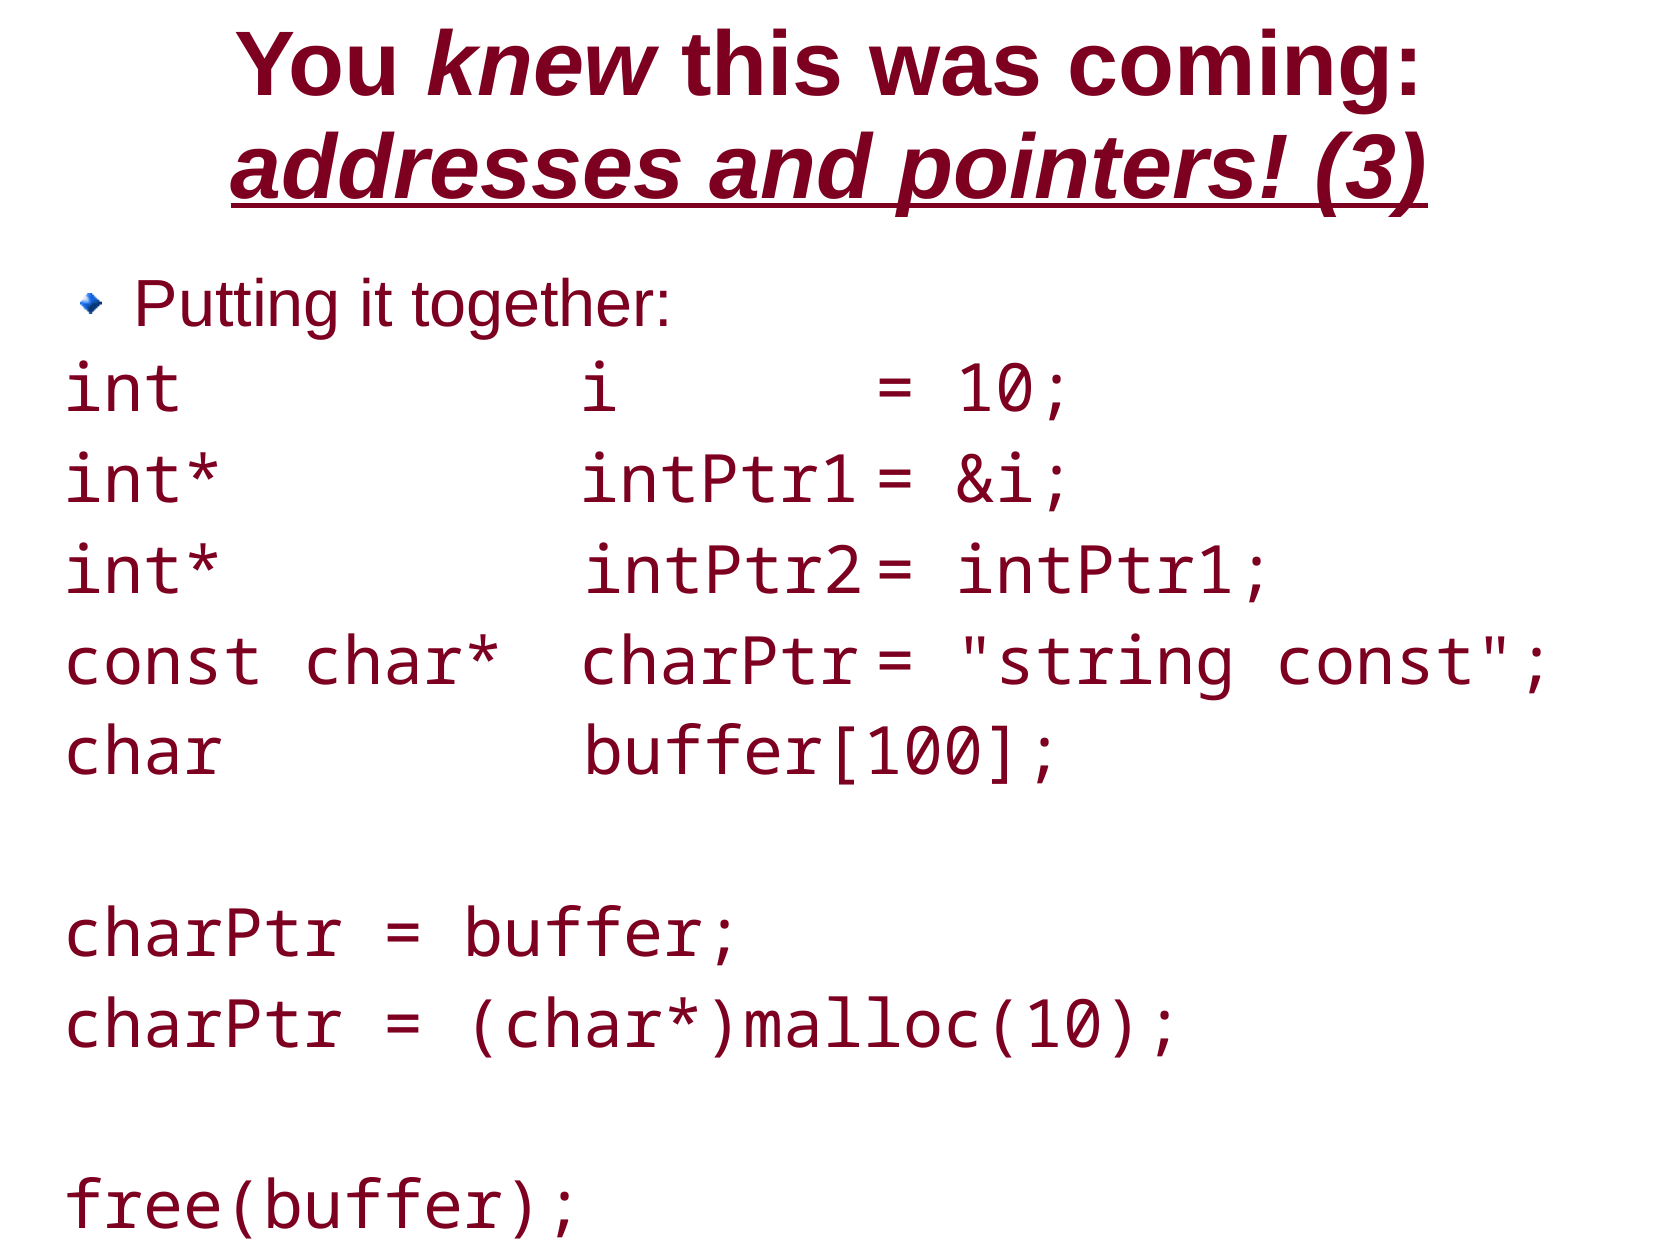

# You knew this was coming: addresses and pointers! (3)
Putting it together:
int						i				= 10;
int*					intPtr1	= &i;
int* intPtr2	= intPtr1;
const char*		charPtr	= "string const";
char buffer[100];
charPtr = buffer;
charPtr = (char*)malloc(10);
free(buffer);